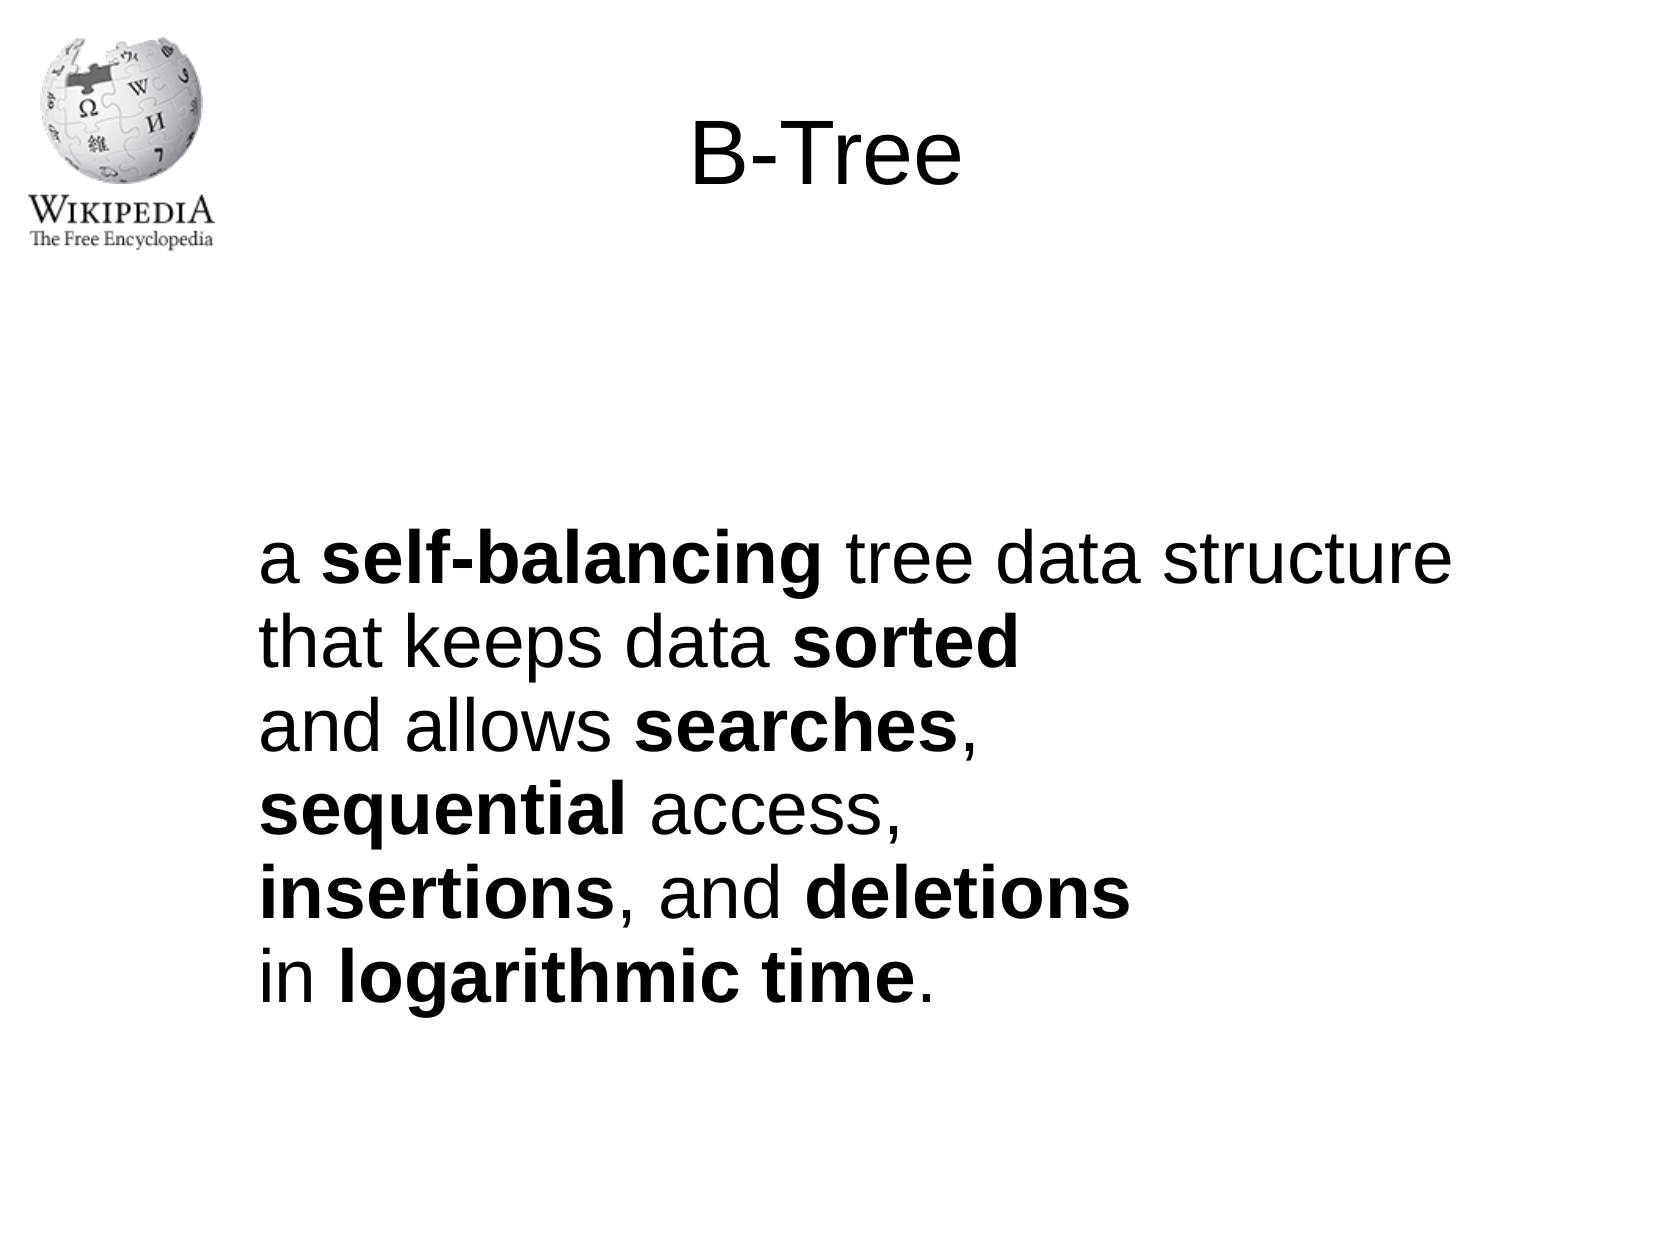

# B-Tree
a self-balancing tree data structure
that keeps data sorted
and allows searches,
sequential access,
insertions, and deletions
in logarithmic time.